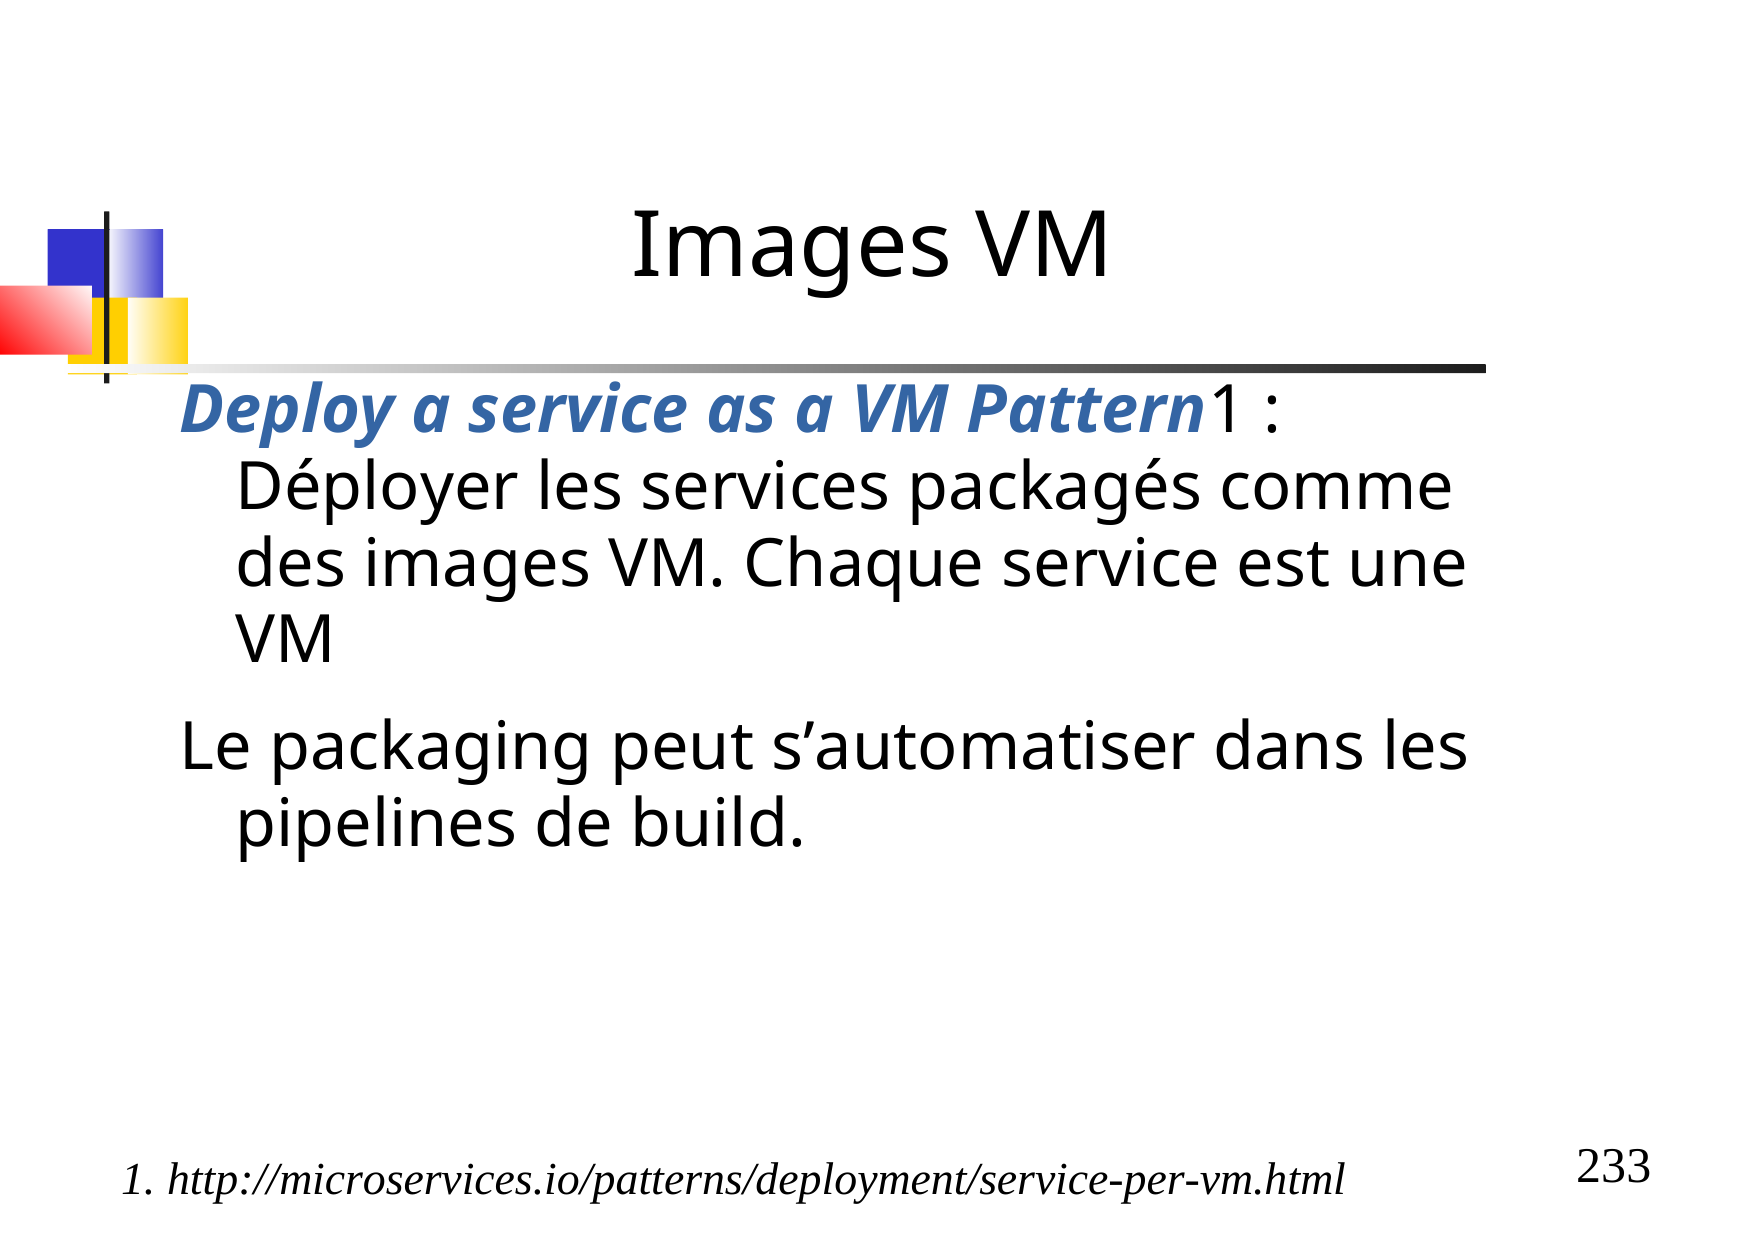

# Images VM
Deploy a service as a VM Pattern1 : Déployer les services packagés comme des images VM. Chaque service est une VM
Le packaging peut s’automatiser dans les pipelines de build.
1. http://microservices.io/patterns/deployment/service-per-vm.html